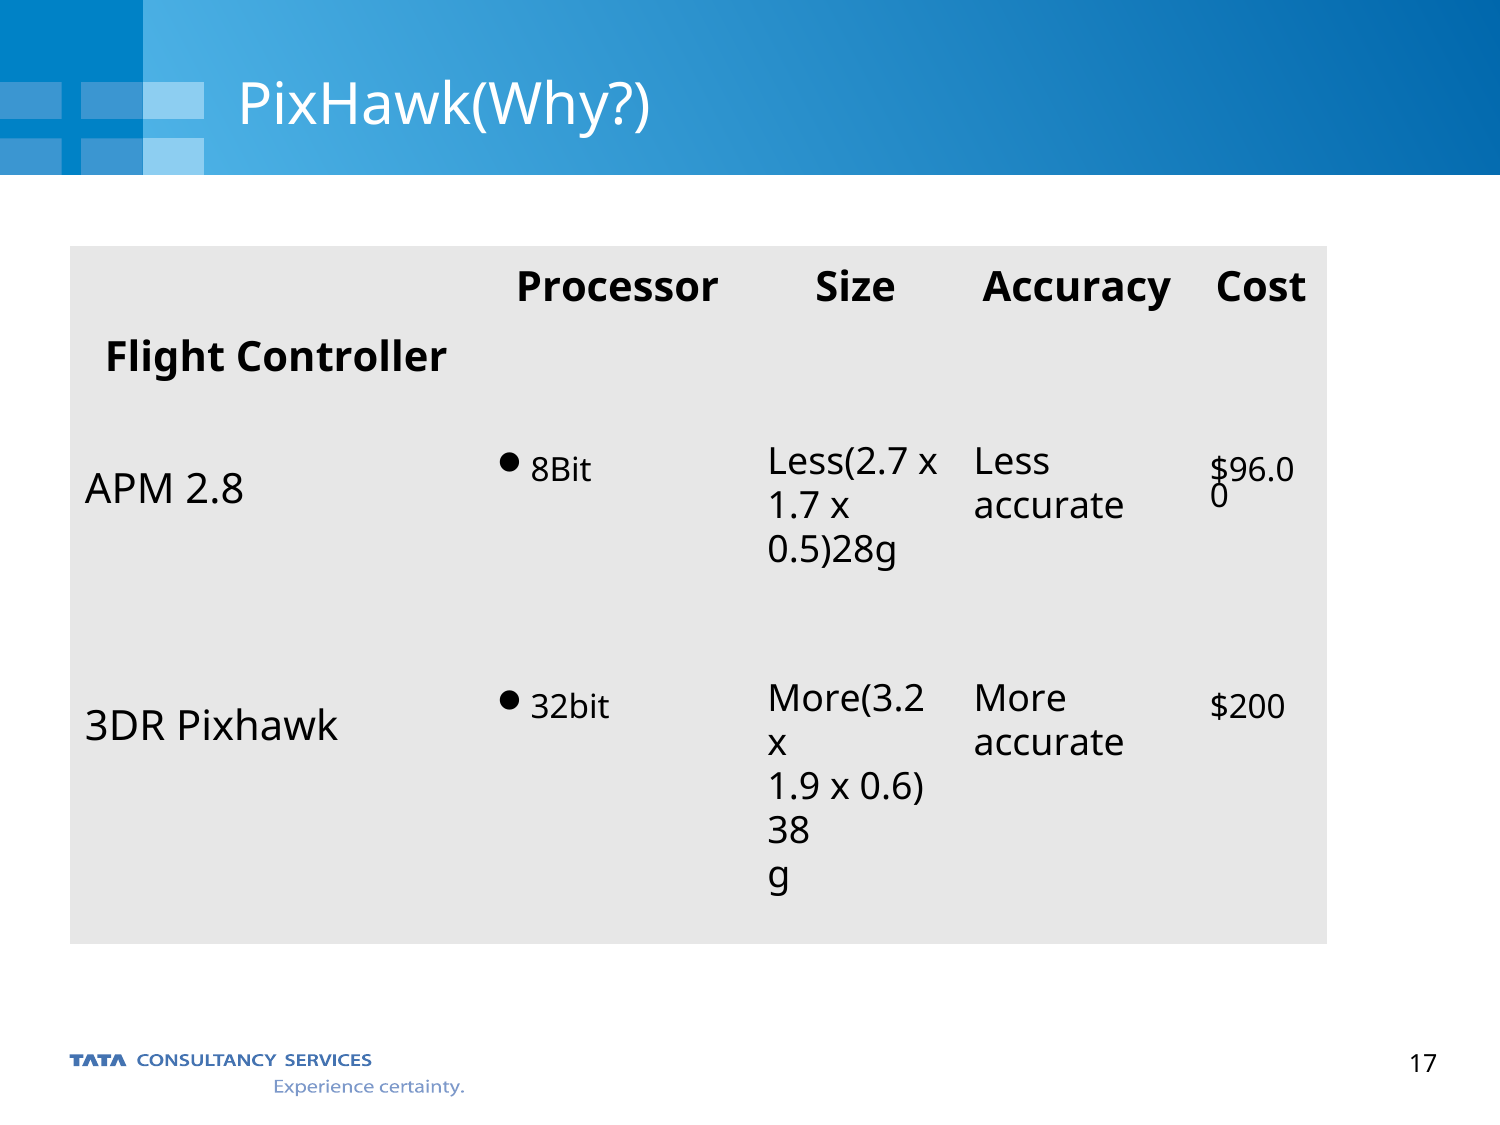

PixHawk(Why?)
| Flight Controller | Processor | Size | Accuracy | Cost |
| --- | --- | --- | --- | --- |
| APM 2.8 | 8Bit | Less(2.7 x 1.7 x 0.5)28g | Less accurate | $96.00 |
| 3DR Pixhawk | 32bit | More(3.2 x 1.9 x 0.6) 38 g | More accurate | $200 |